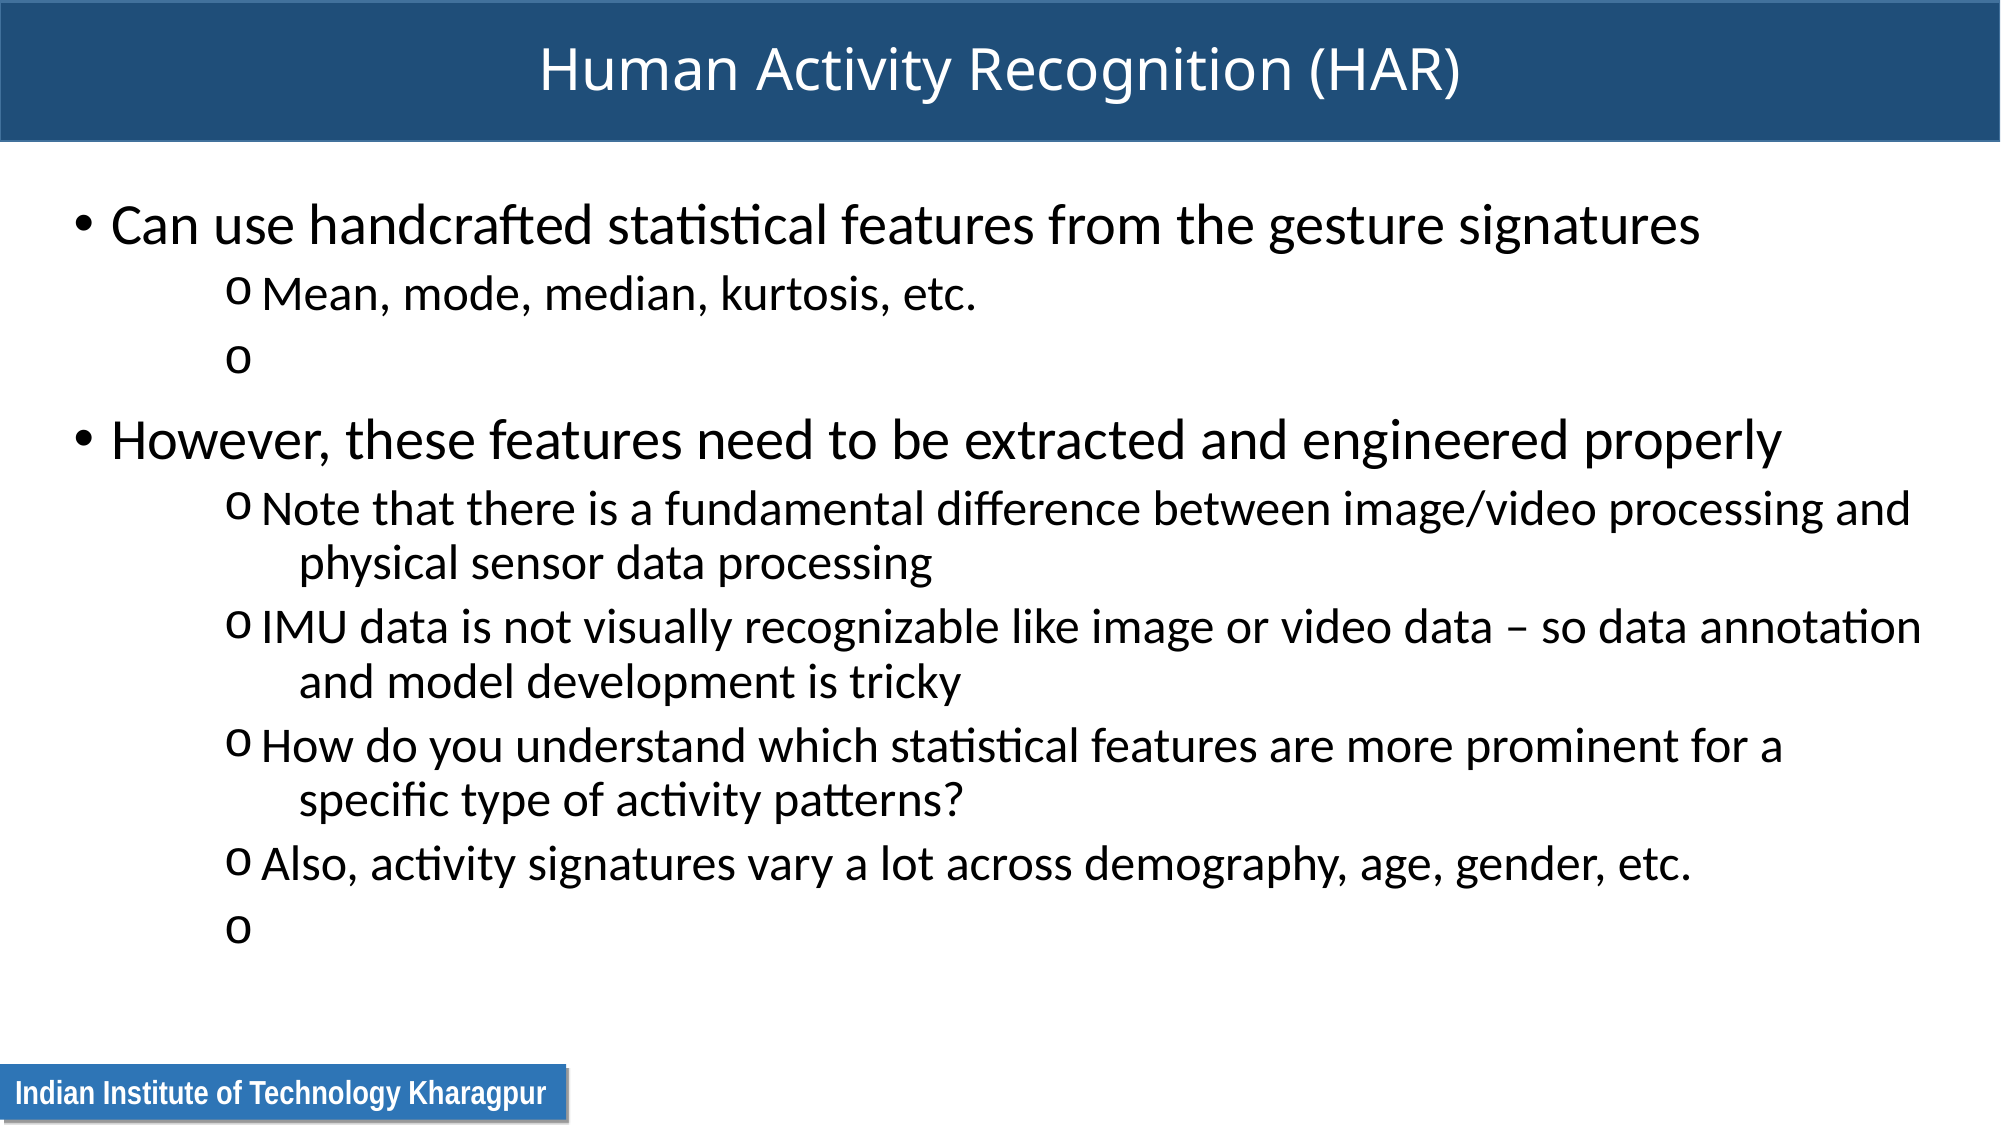

Human Activity Recognition (HAR)
# Can use handcrafted statistical features from the gesture signatures
Mean, mode, median, kurtosis, etc.
However, these features need to be extracted and engineered properly
Note that there is a fundamental difference between image/video processing and physical sensor data processing
IMU data is not visually recognizable like image or video data – so data annotation and model development is tricky
How do you understand which statistical features are more prominent for a specific type of activity patterns?
Also, activity signatures vary a lot across demography, age, gender, etc.